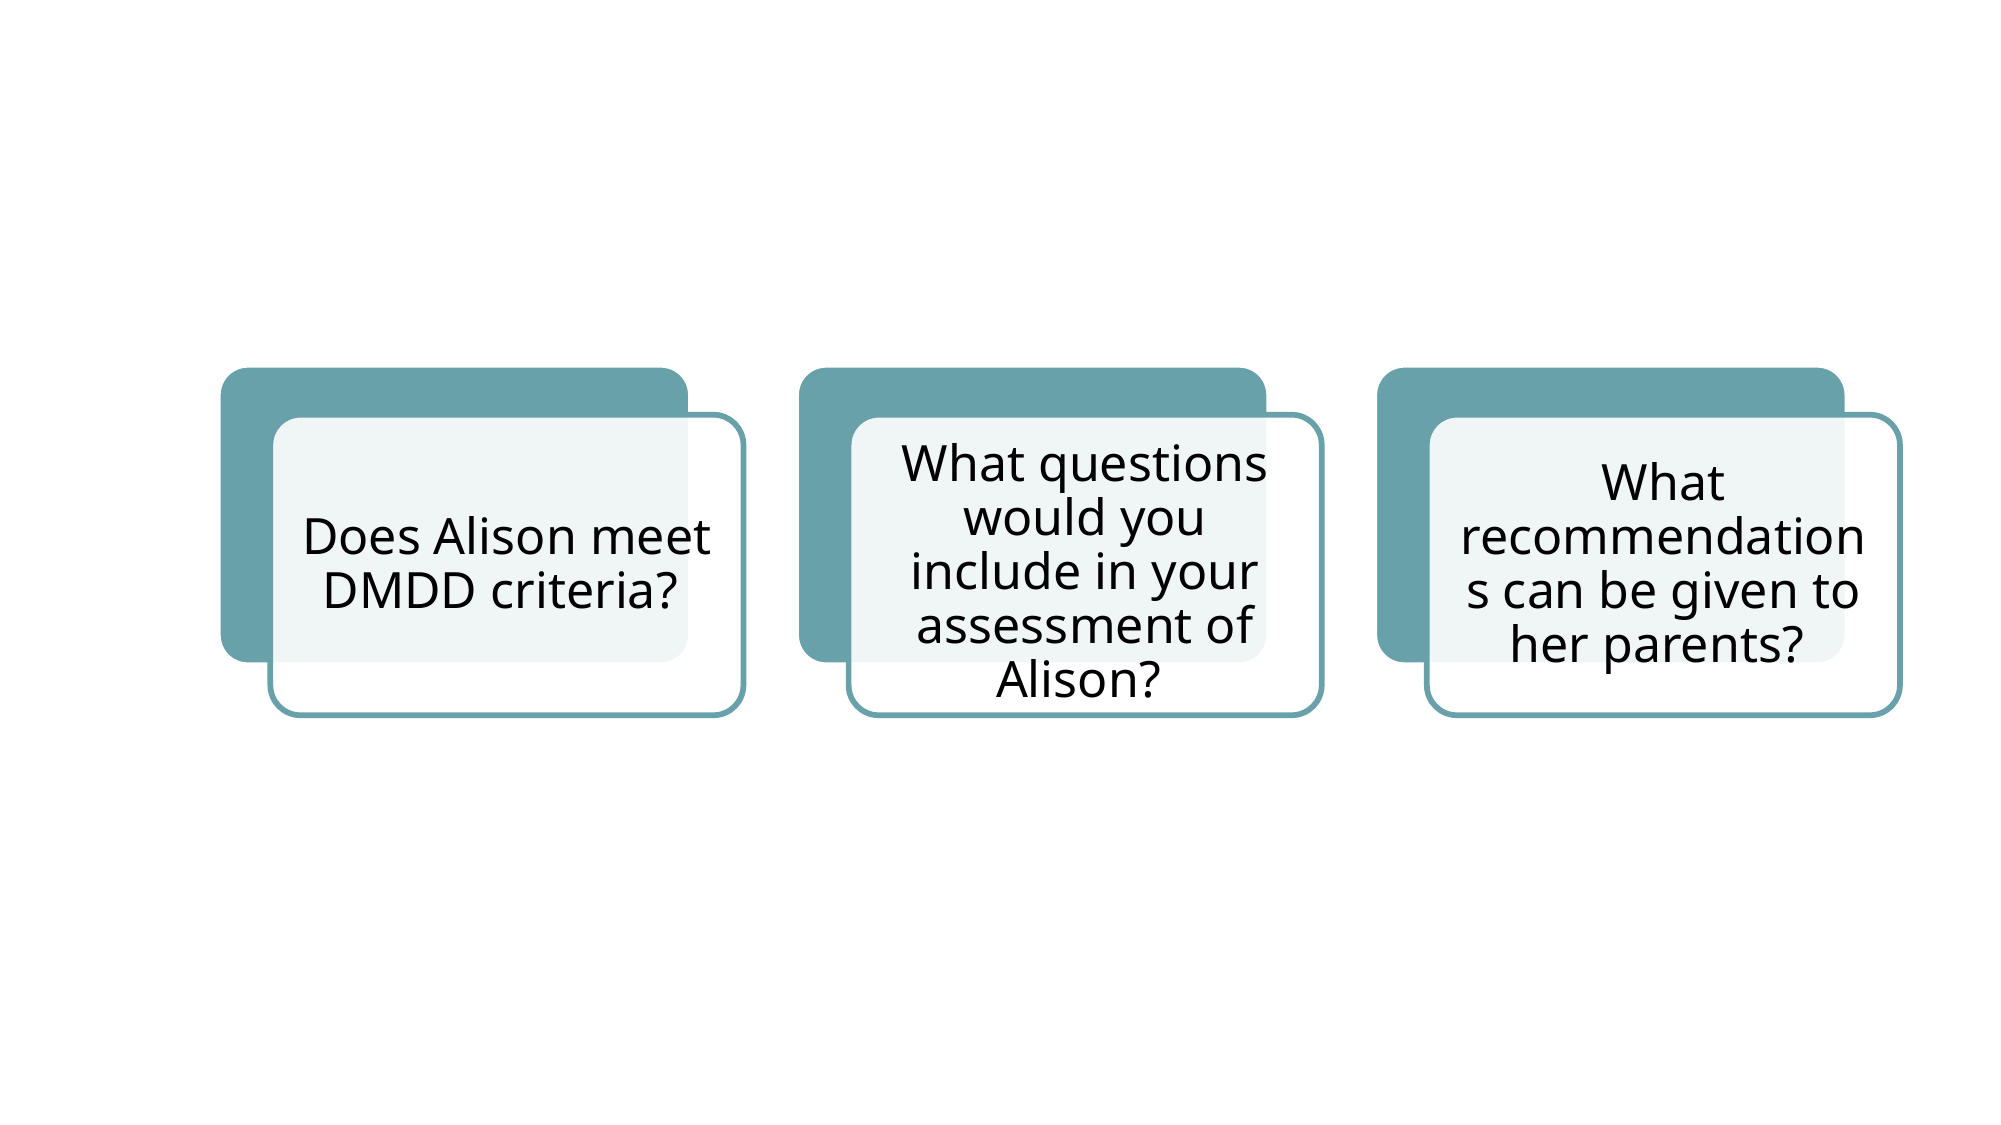

Does Alison meet DMDD criteria?
What questions would you include in your assessment of Alison?
What recommendations can be given to her parents?